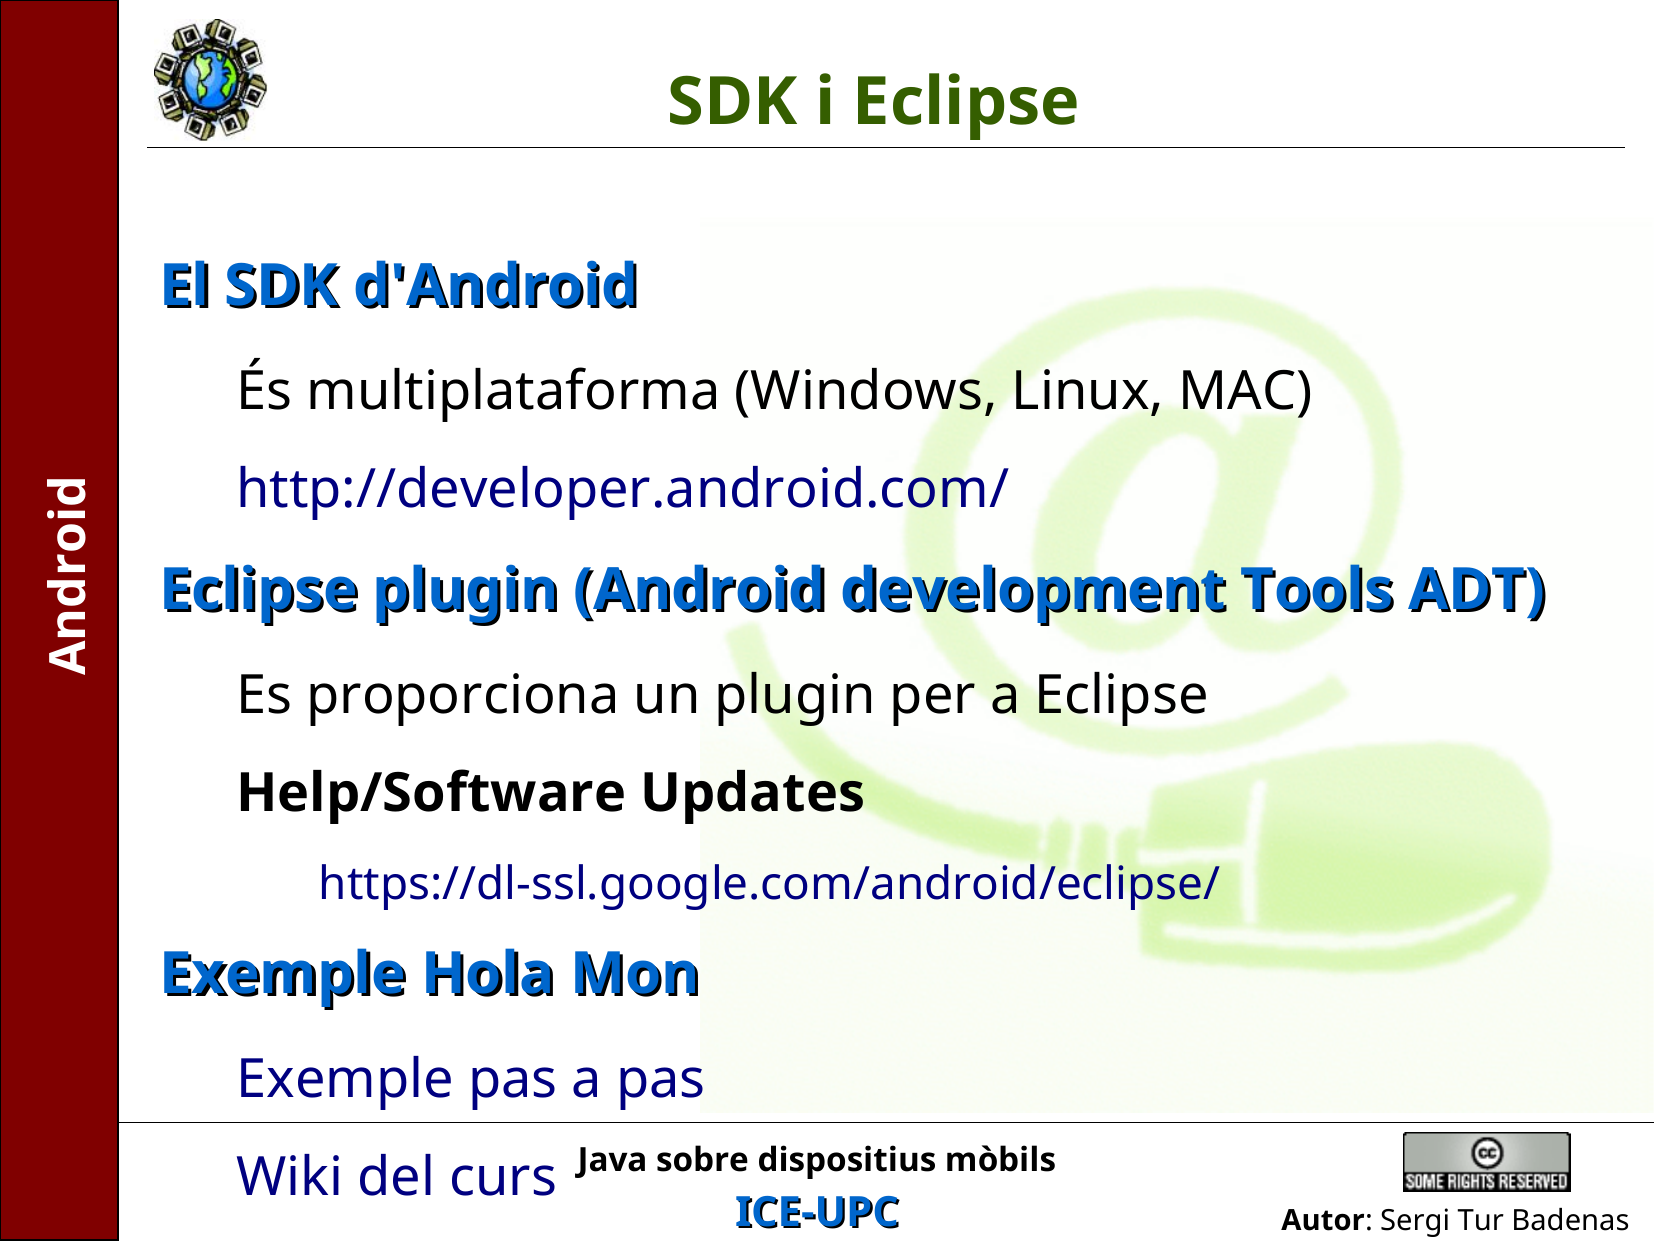

# SDK i Eclipse
El SDK d'Android
És multiplataforma (Windows, Linux, MAC)
http://developer.android.com/
Eclipse plugin (Android development Tools ADT)
Es proporciona un plugin per a Eclipse
Help/Software Updates
https://dl-ssl.google.com/android/eclipse/
Exemple Hola Mon
Exemple pas a pas
Wiki del curs